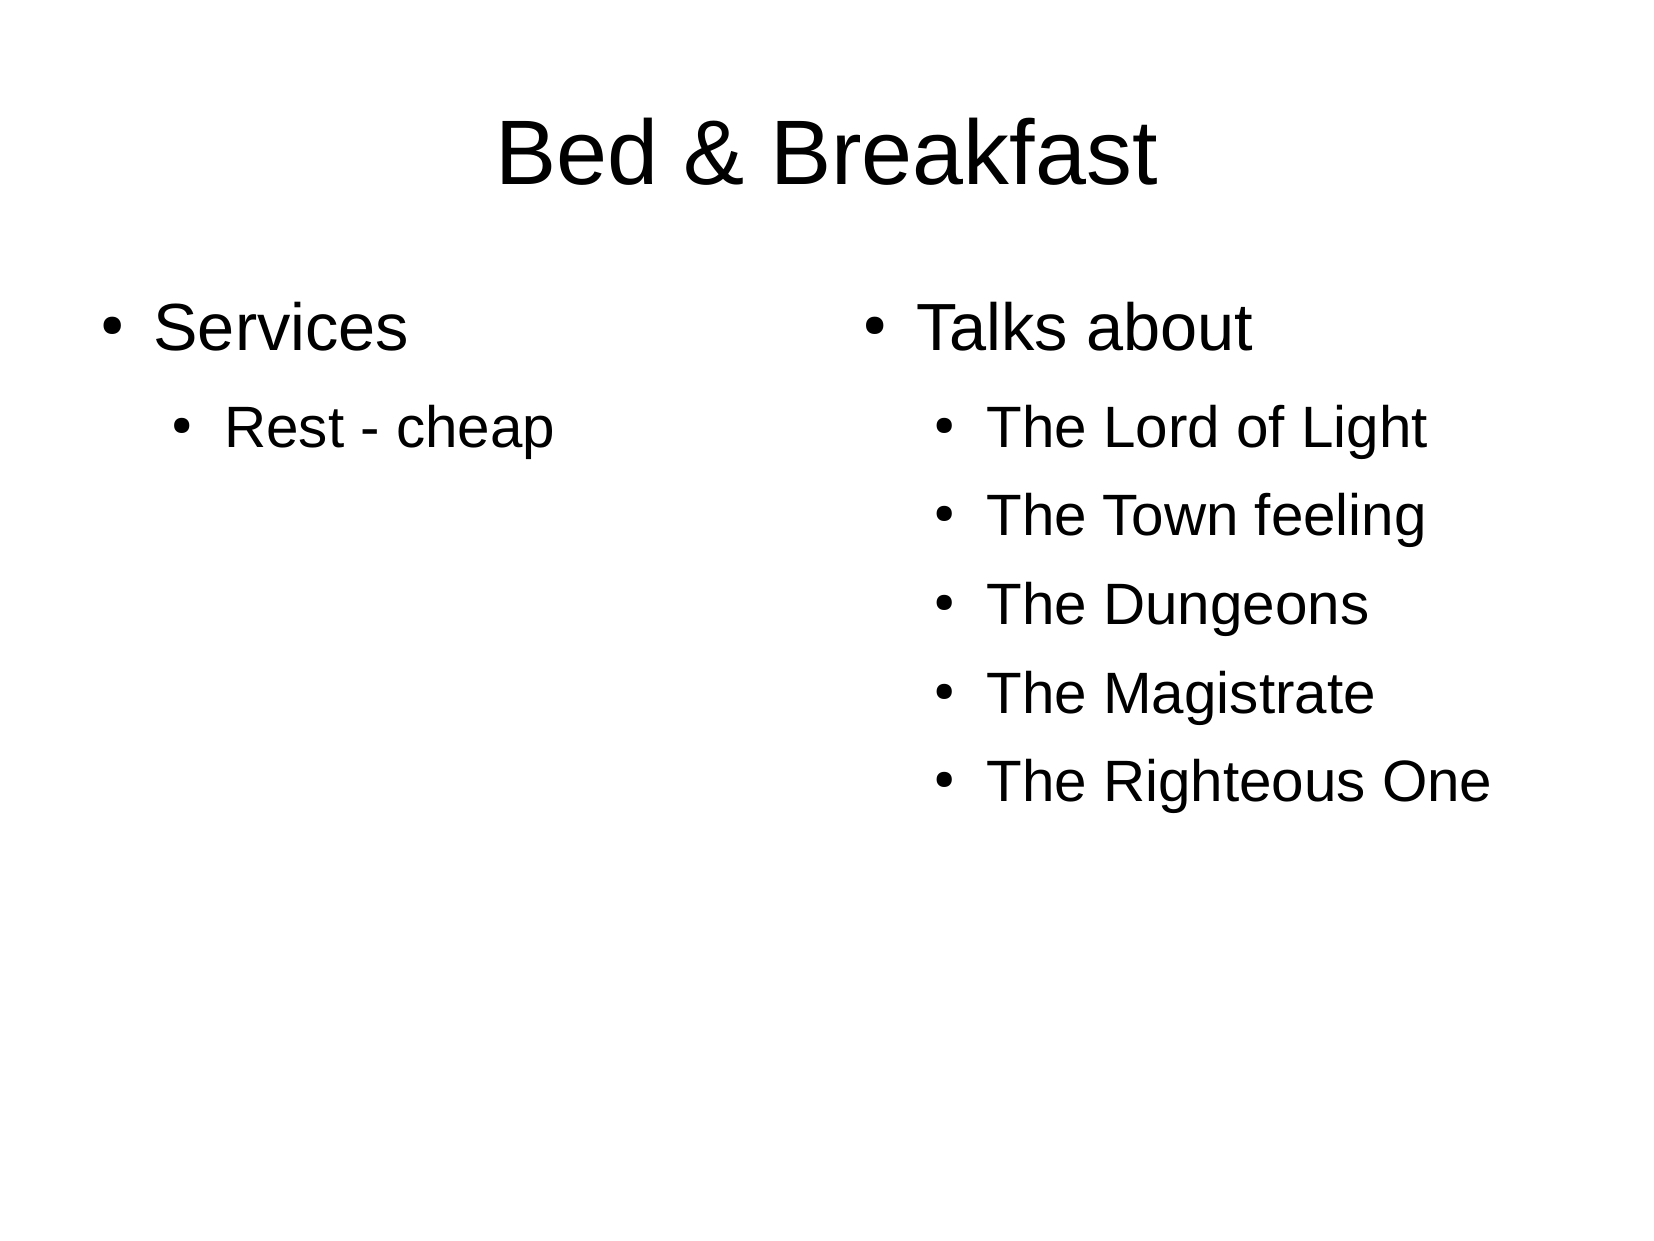

# Bed & Breakfast
Services
Rest - cheap
Talks about
The Lord of Light
The Town feeling
The Dungeons
The Magistrate
The Righteous One